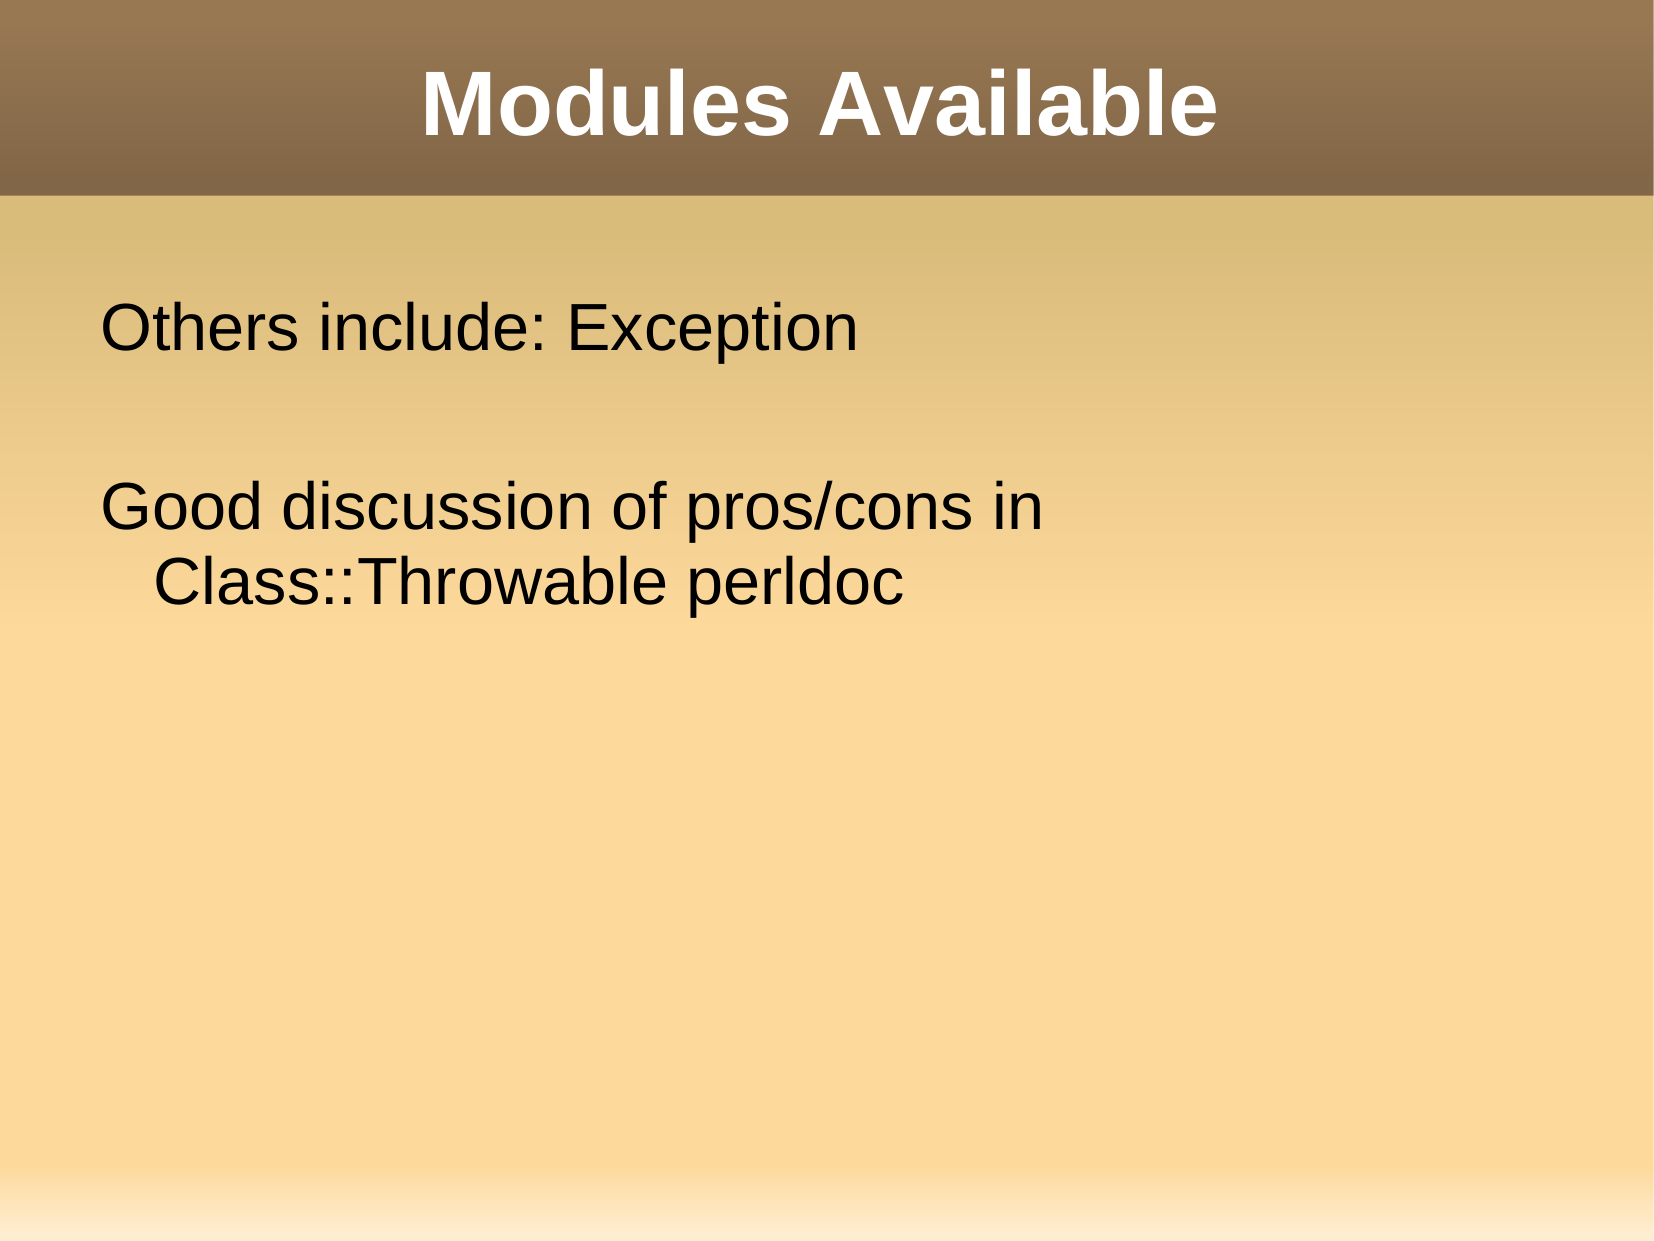

# Modules Available
Others include: Exception
Good discussion of pros/cons in Class::Throwable perldoc